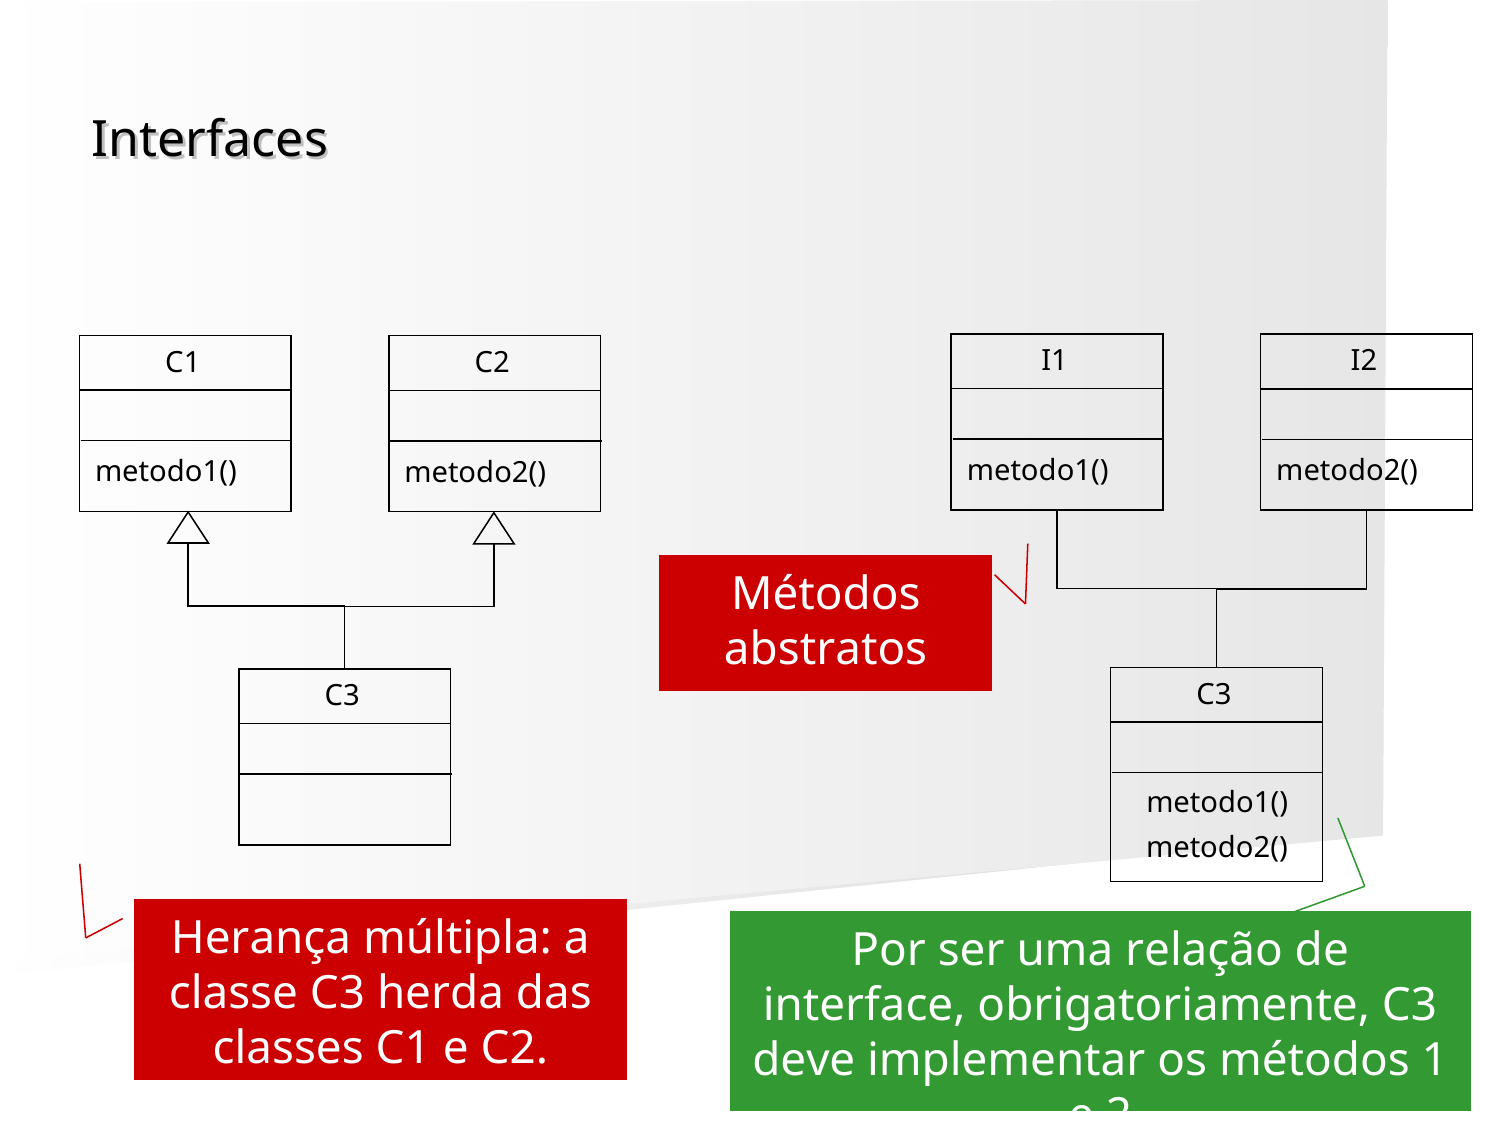

# Interfaces
I1
I2
C1
C2
metodo1()
metodo2()
metodo1()
metodo2()
Métodos abstratos
C3
C3
metodo1()
metodo2()
Herança múltipla: a classe C3 herda das classes C1 e C2.
Por ser uma relação de interface, obrigatoriamente, C3 deve implementar os métodos 1 e 2